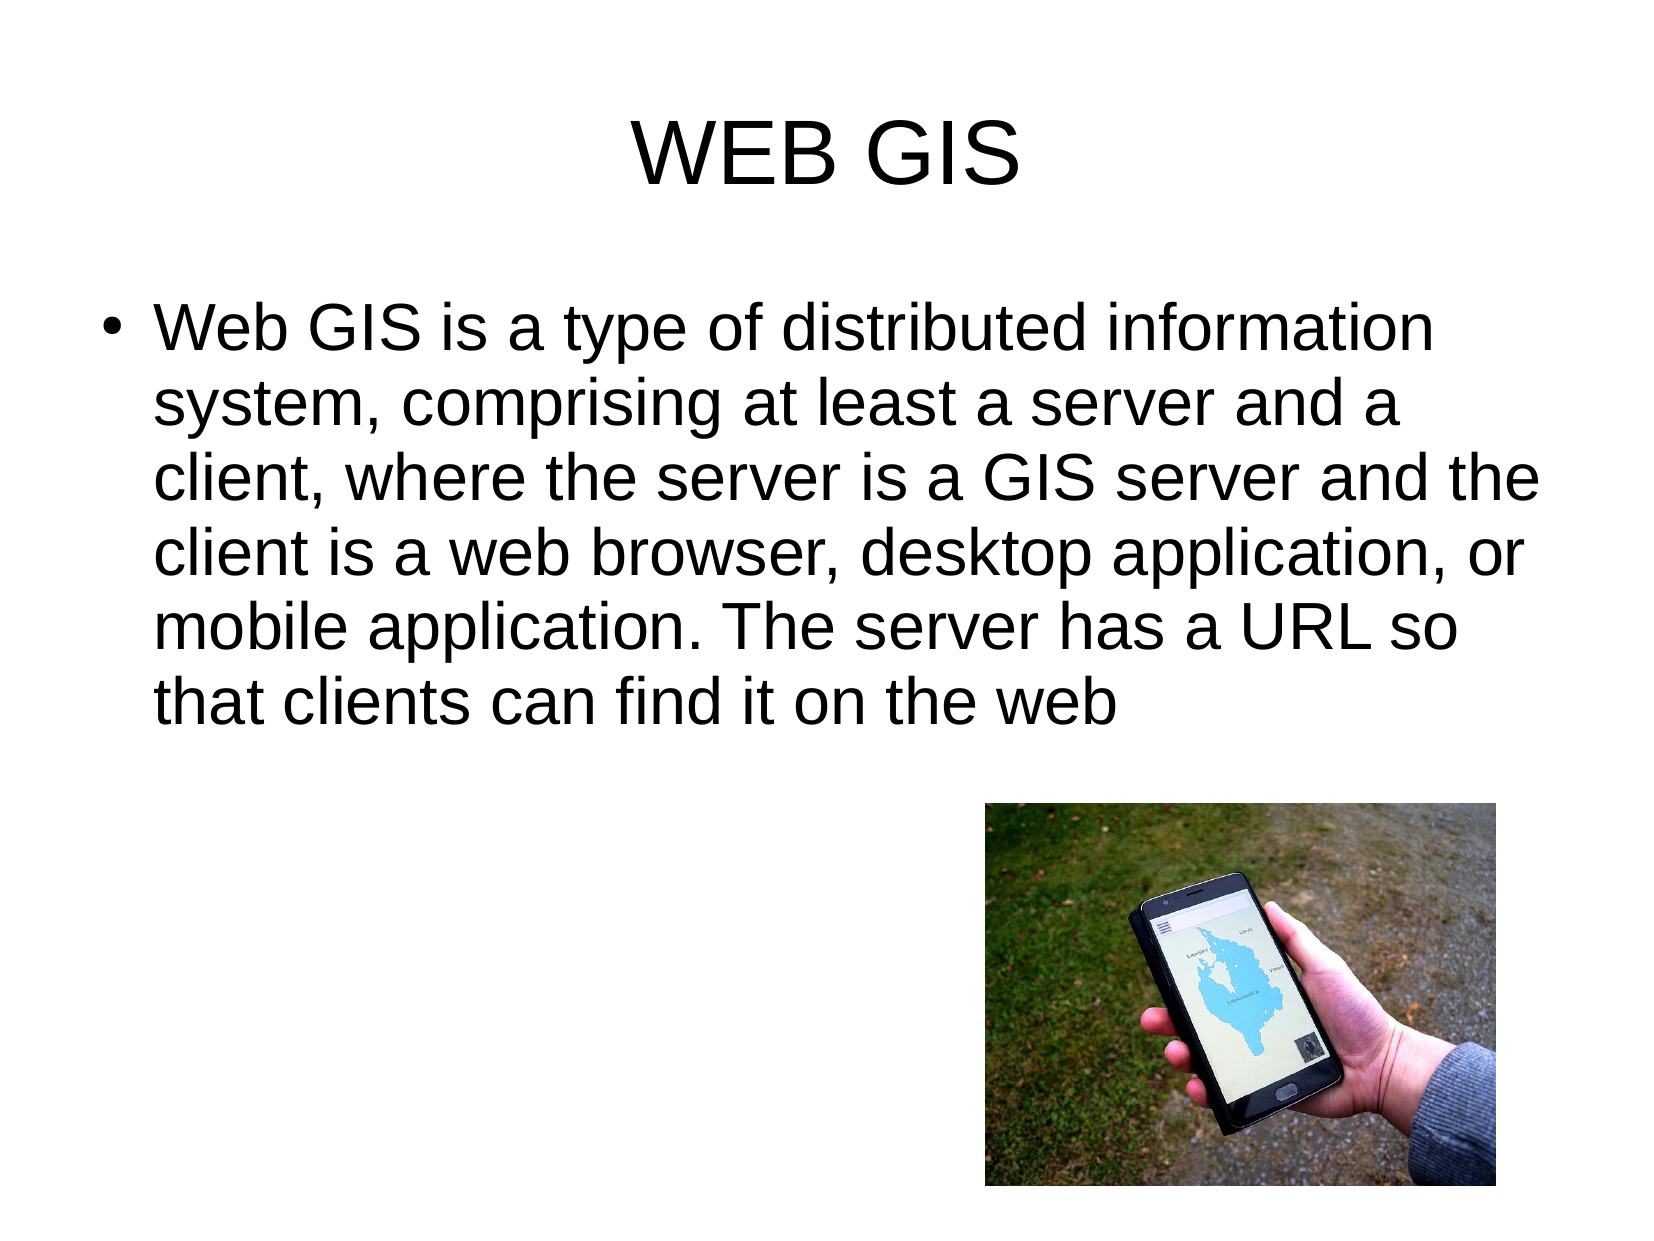

# WEB GIS
Web GIS is a type of distributed information system, comprising at least a server and a client, where the server is a GIS server and the client is a web browser, desktop application, or mobile application. The server has a URL so that clients can find it on the web